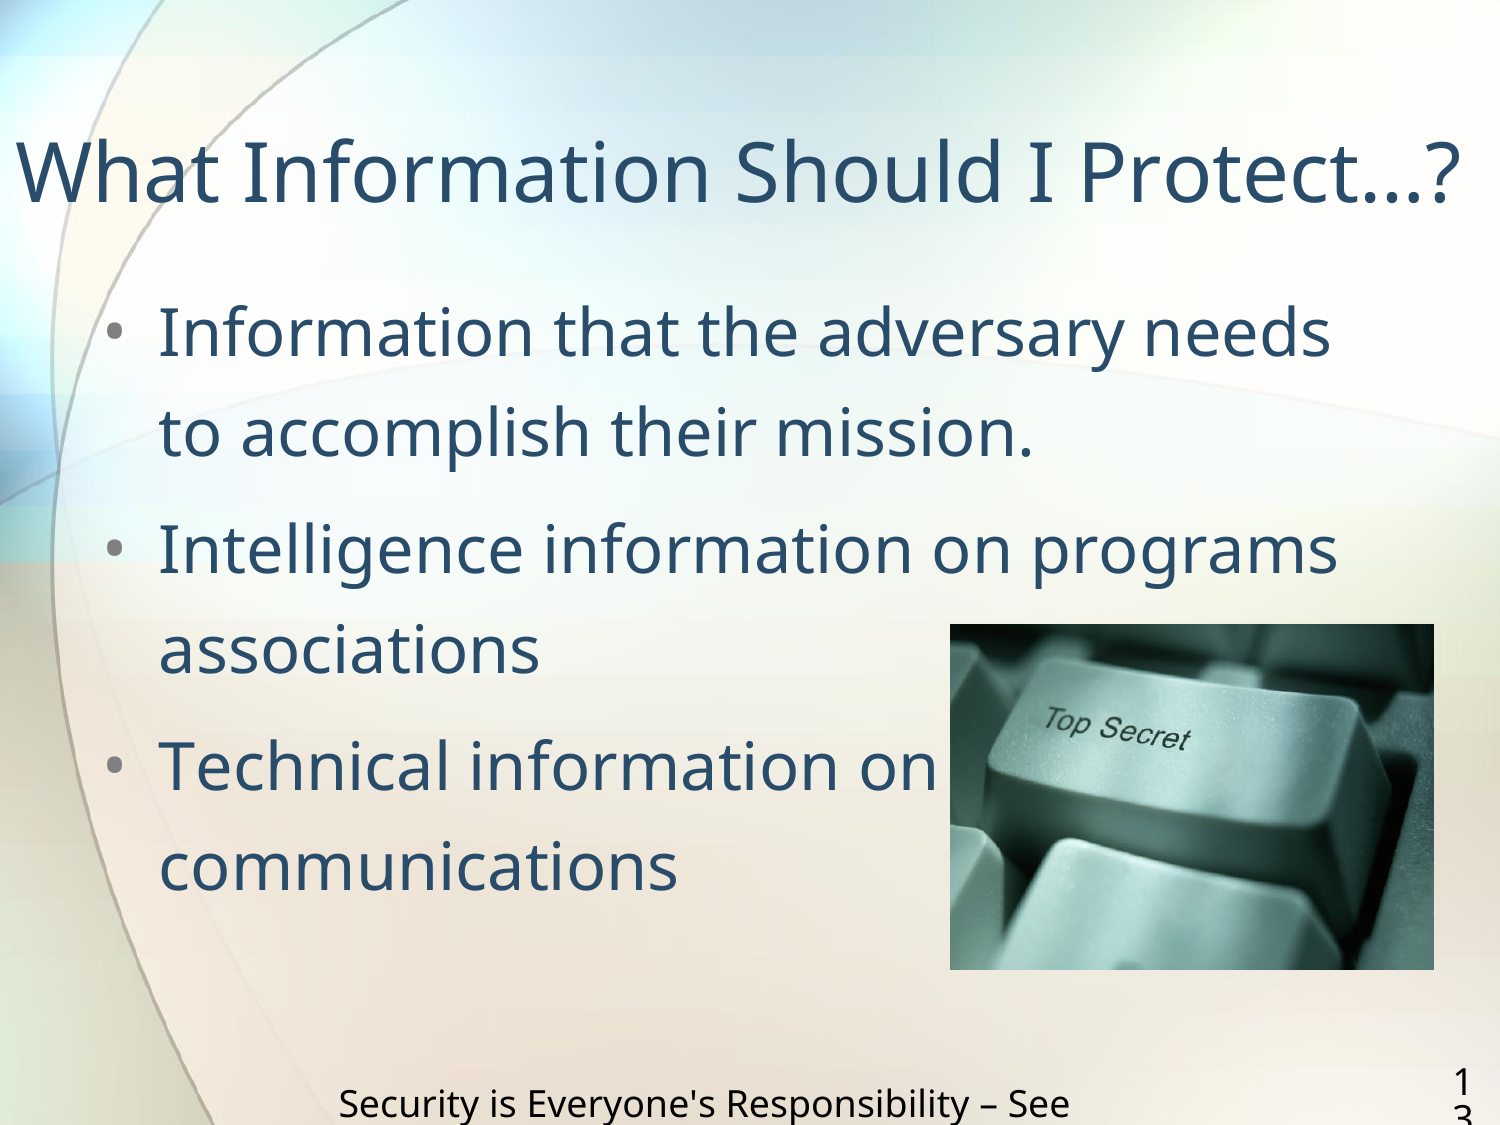

What Information Should I Protect…?
# Information that the adversary needs to accomplish their mission.
Intelligence information on programs associations
Technical information on communications
Security is Everyone's Responsibility – See Something, Say Something!